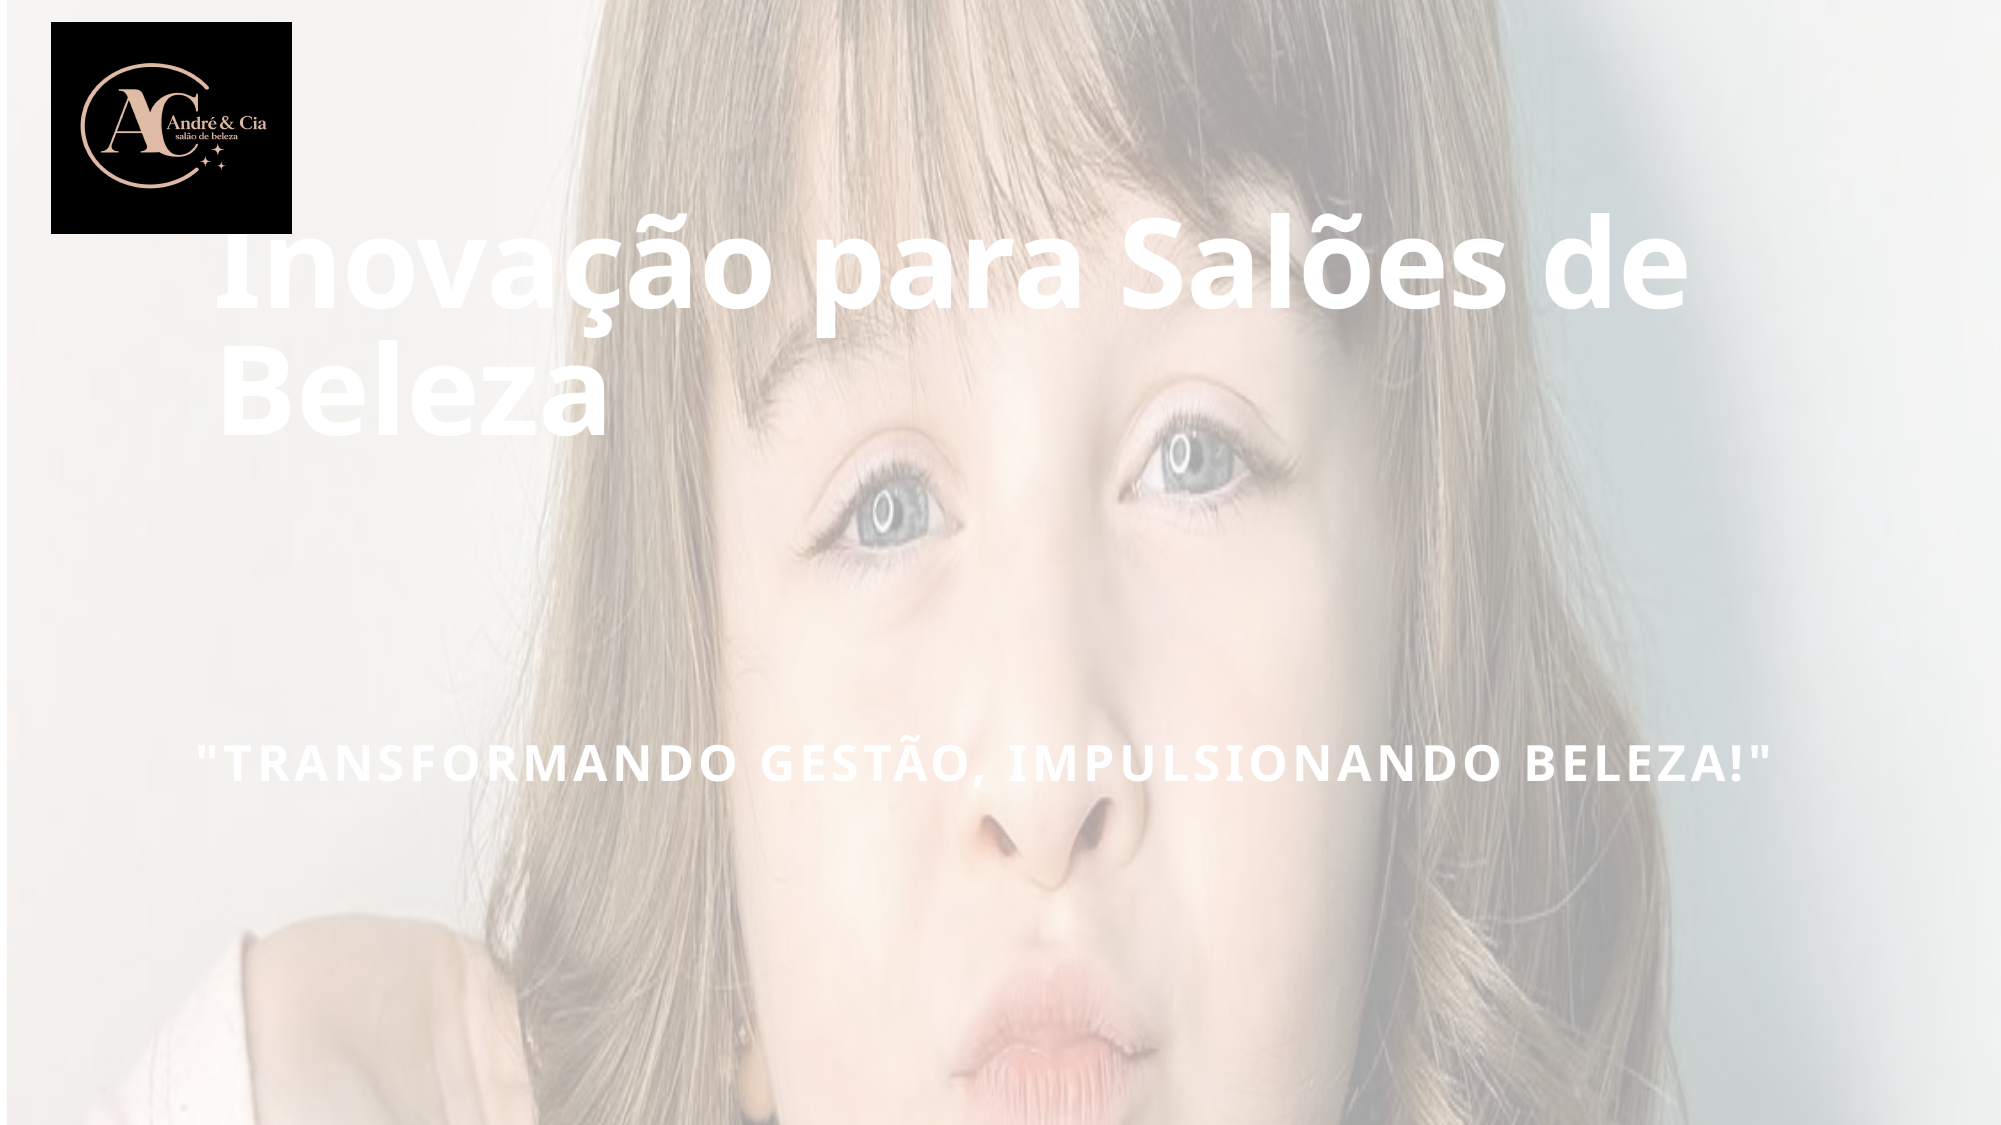

# Inovação para Salões de Beleza
"Transformando gestão, impulsionando beleza!"